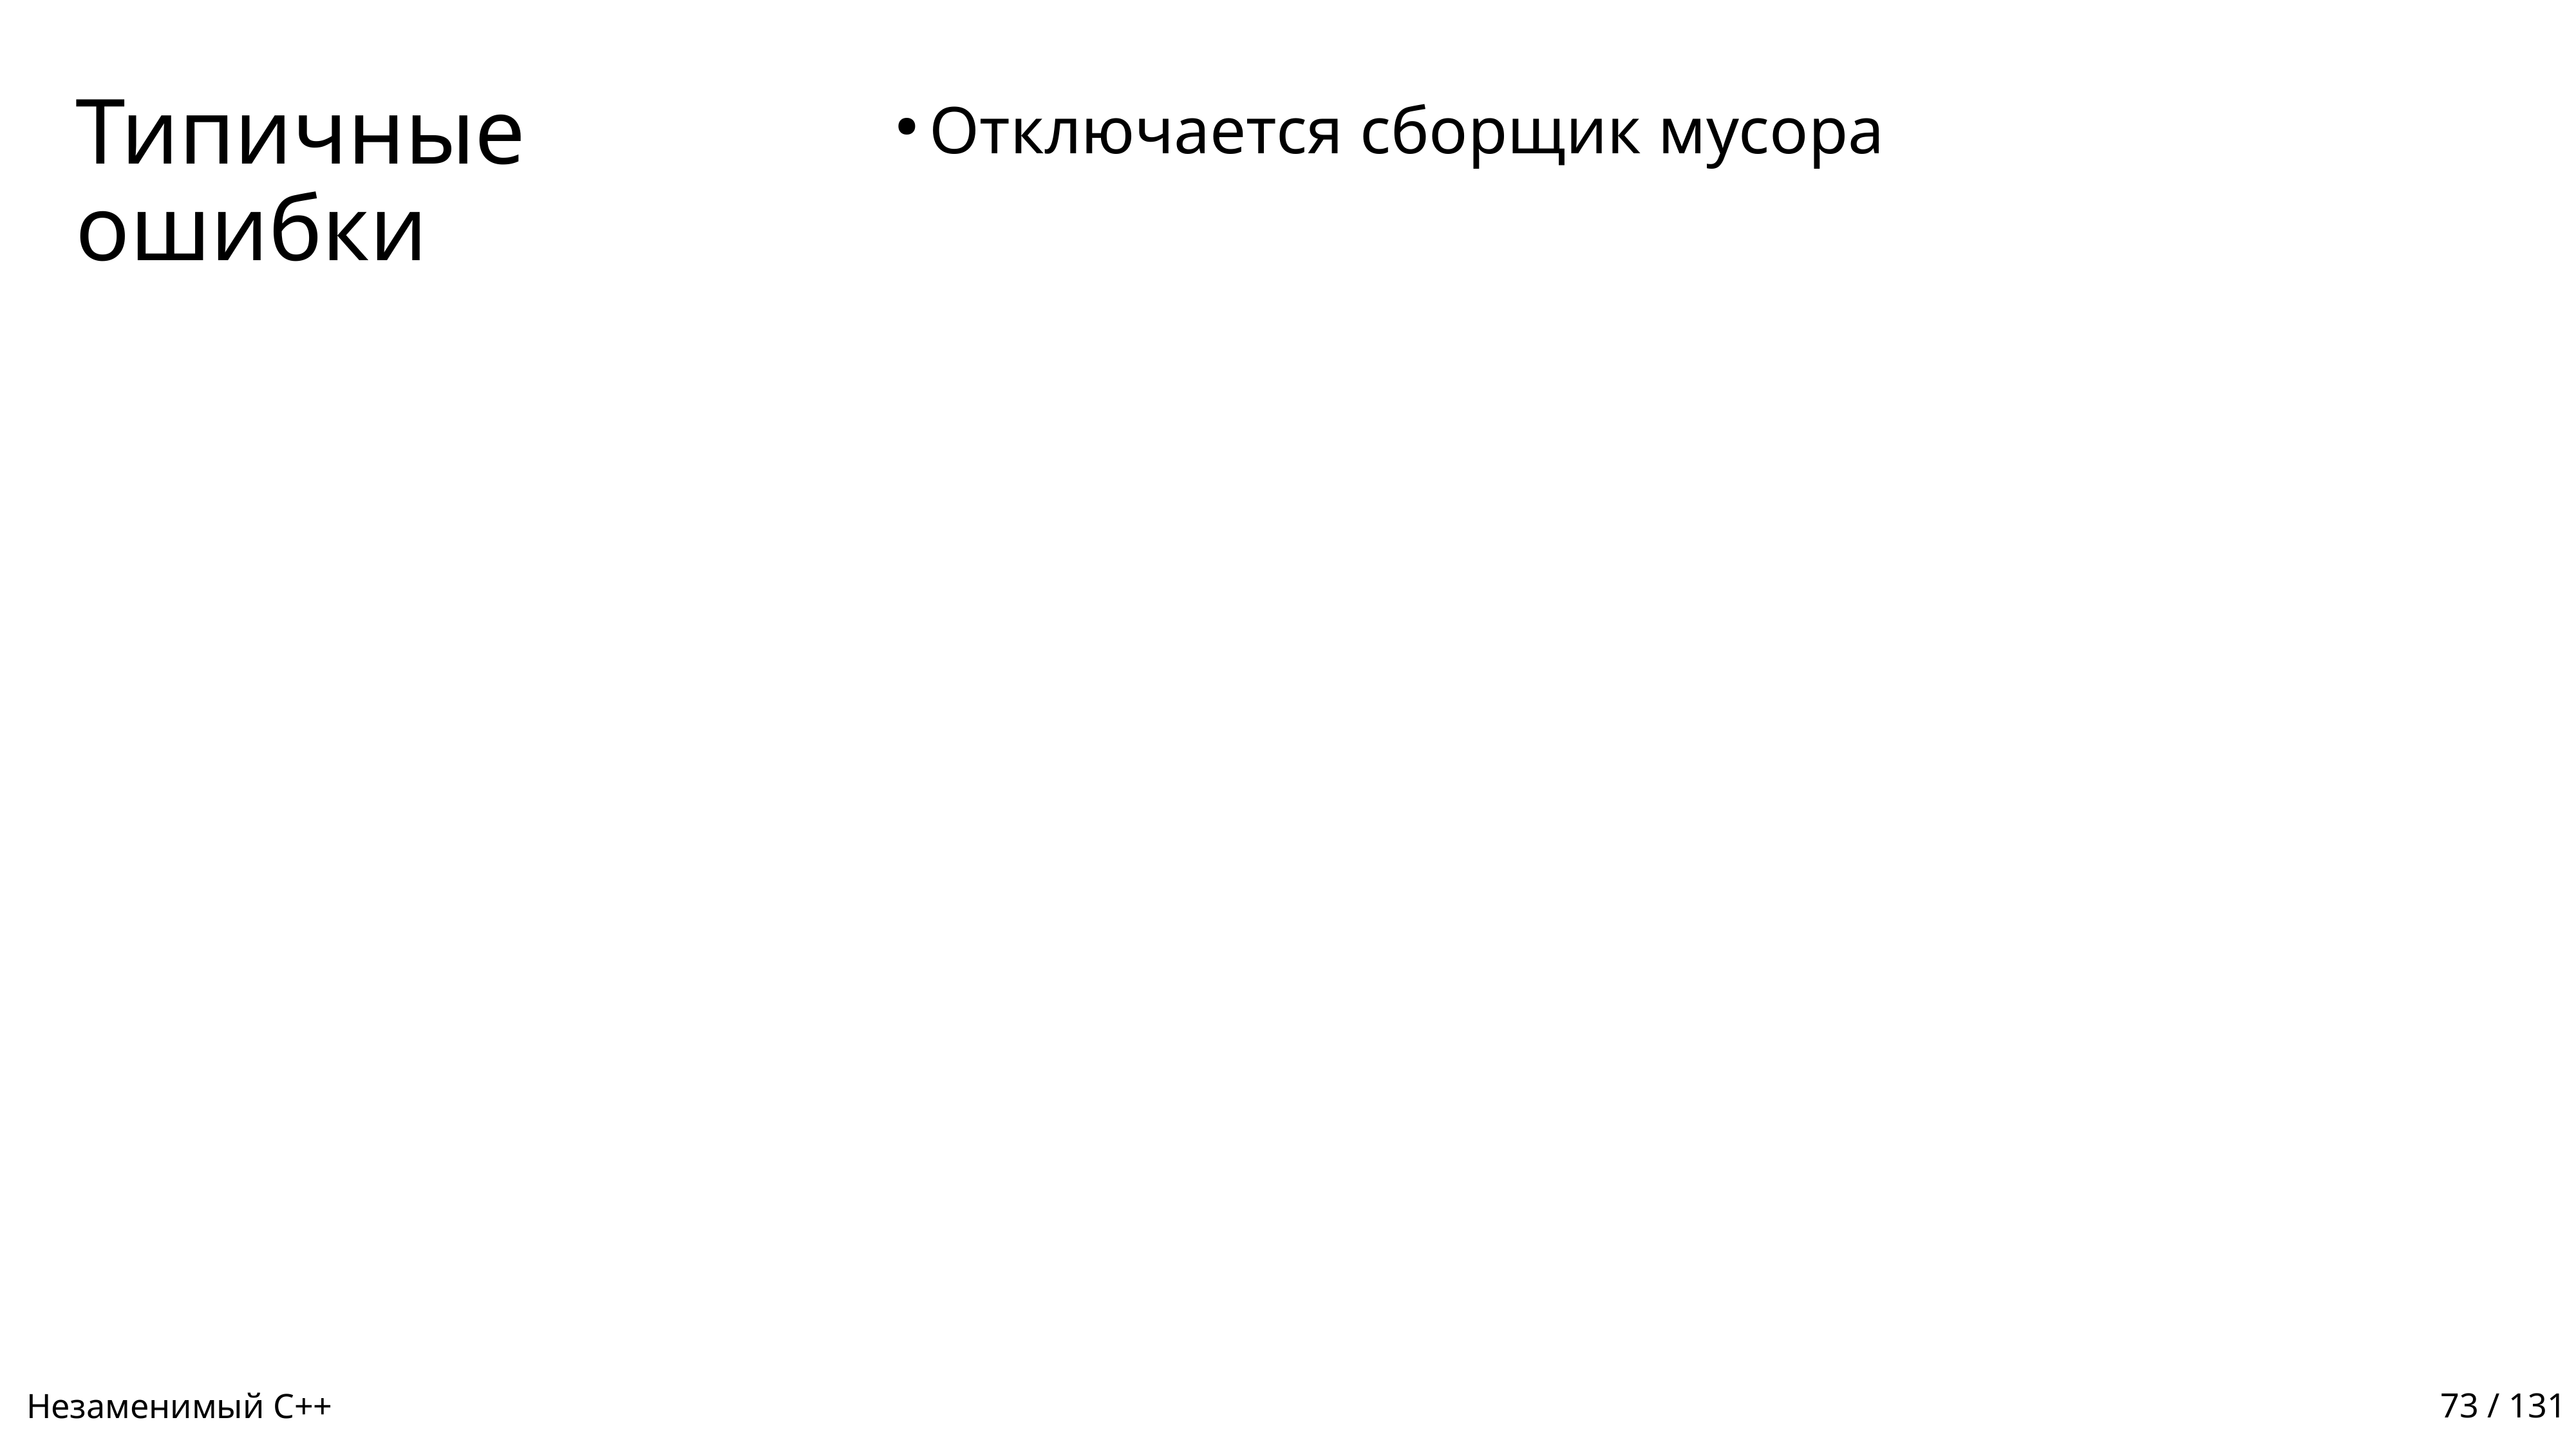

# Типичные ошибки
Отключается сборщик мусора
Незаменимый C++